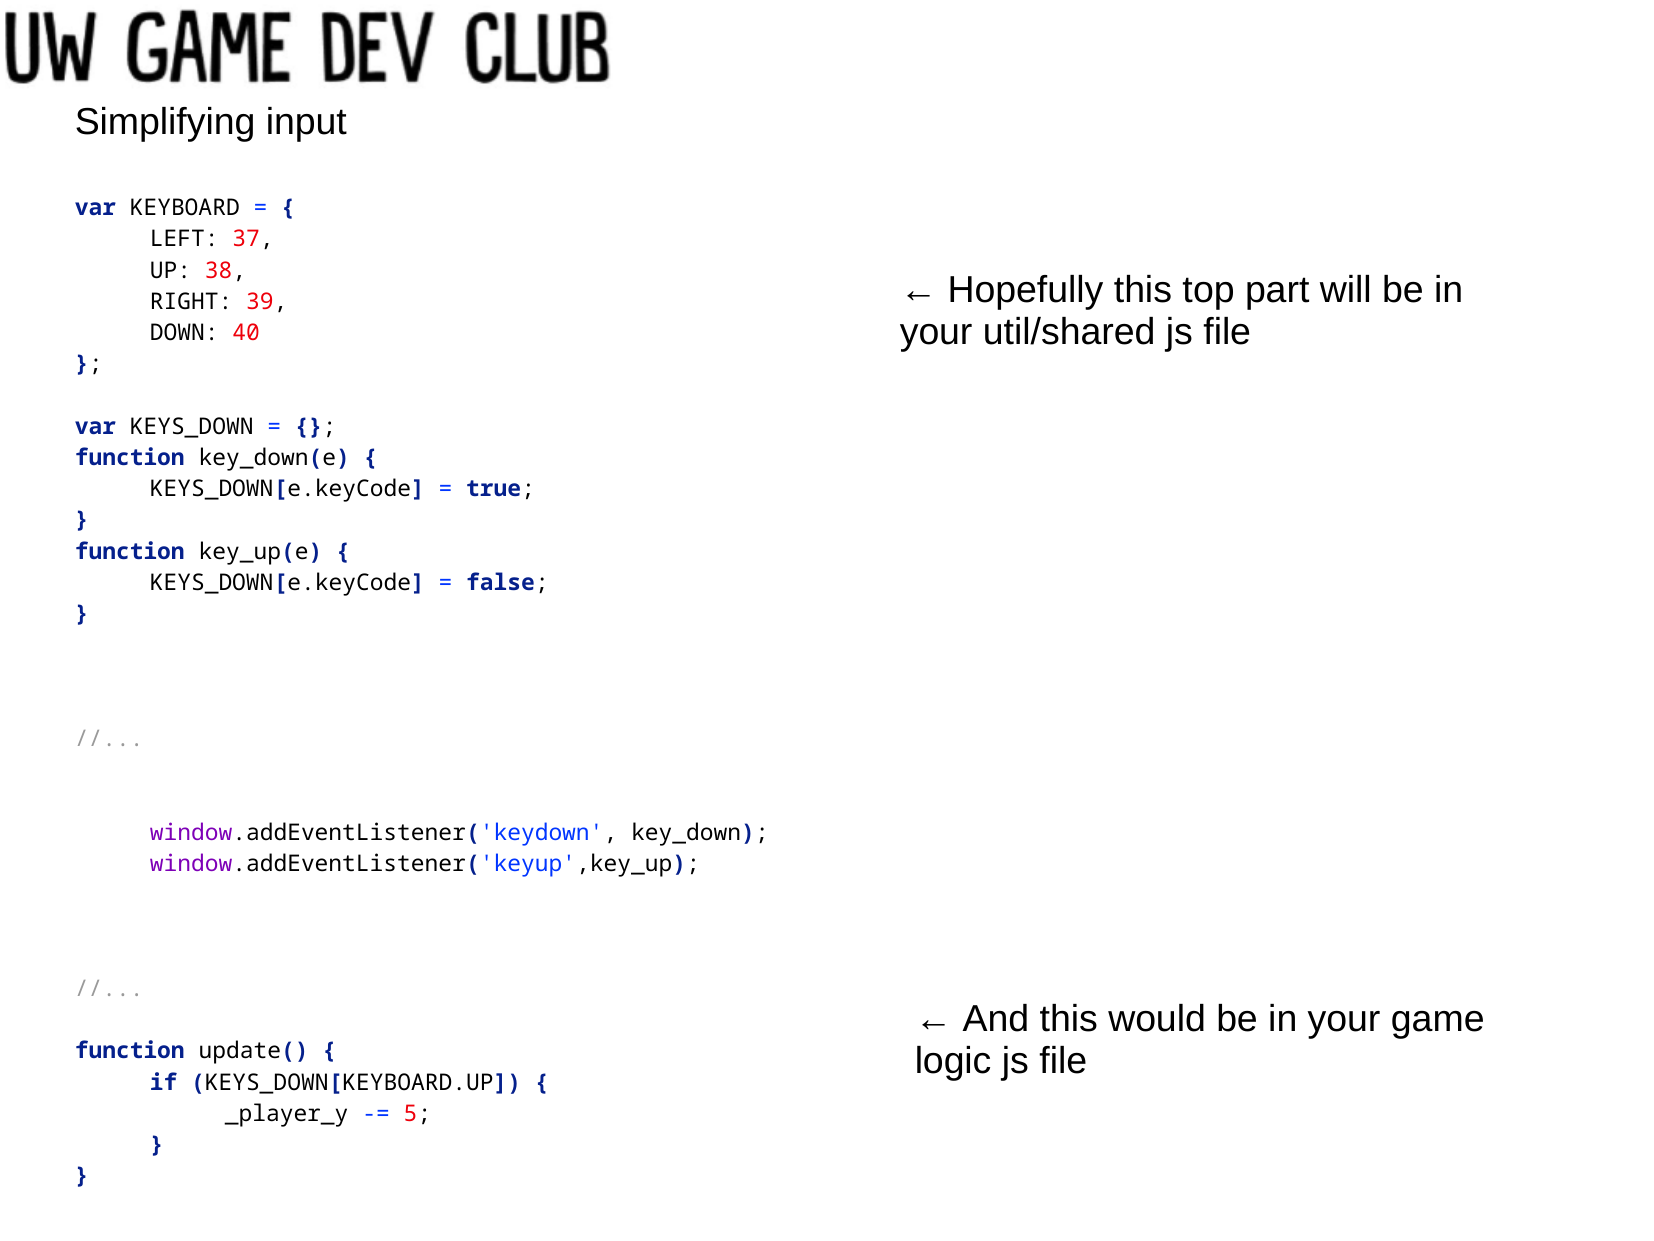

Simplifying input
var KEYBOARD = {
	LEFT: 37,
	UP: 38,
	RIGHT: 39,
	DOWN: 40
};
var KEYS_DOWN = {};
function key_down(e) {
	KEYS_DOWN[e.keyCode] = true;
}
function key_up(e) {
	KEYS_DOWN[e.keyCode] = false;
}
//...
	window.addEventListener('keydown', key_down);
	window.addEventListener('keyup',key_up);
//...
function update() {
	if (KEYS_DOWN[KEYBOARD.UP]) {
		_player_y -= 5;
	}
}
← Hopefully this top part will be in your util/shared js file
← And this would be in your game logic js file